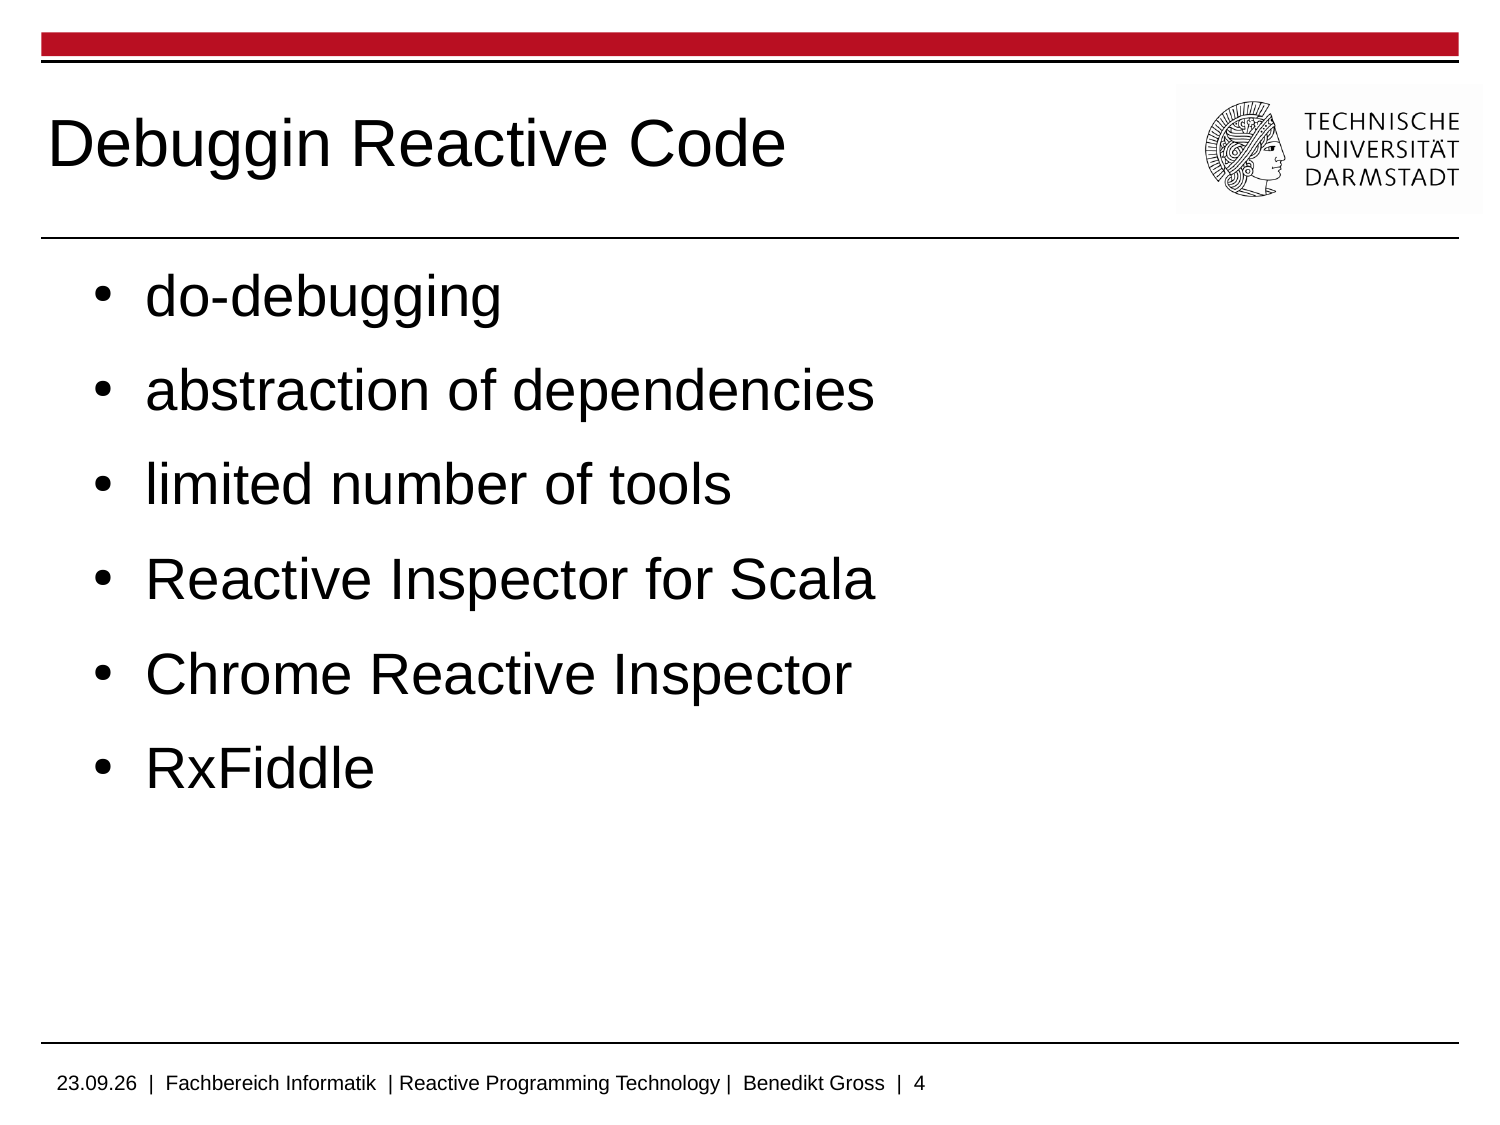

# Debuggin Reactive Code
do-debugging
abstraction of dependencies
limited number of tools
Reactive Inspector for Scala
Chrome Reactive Inspector
RxFiddle